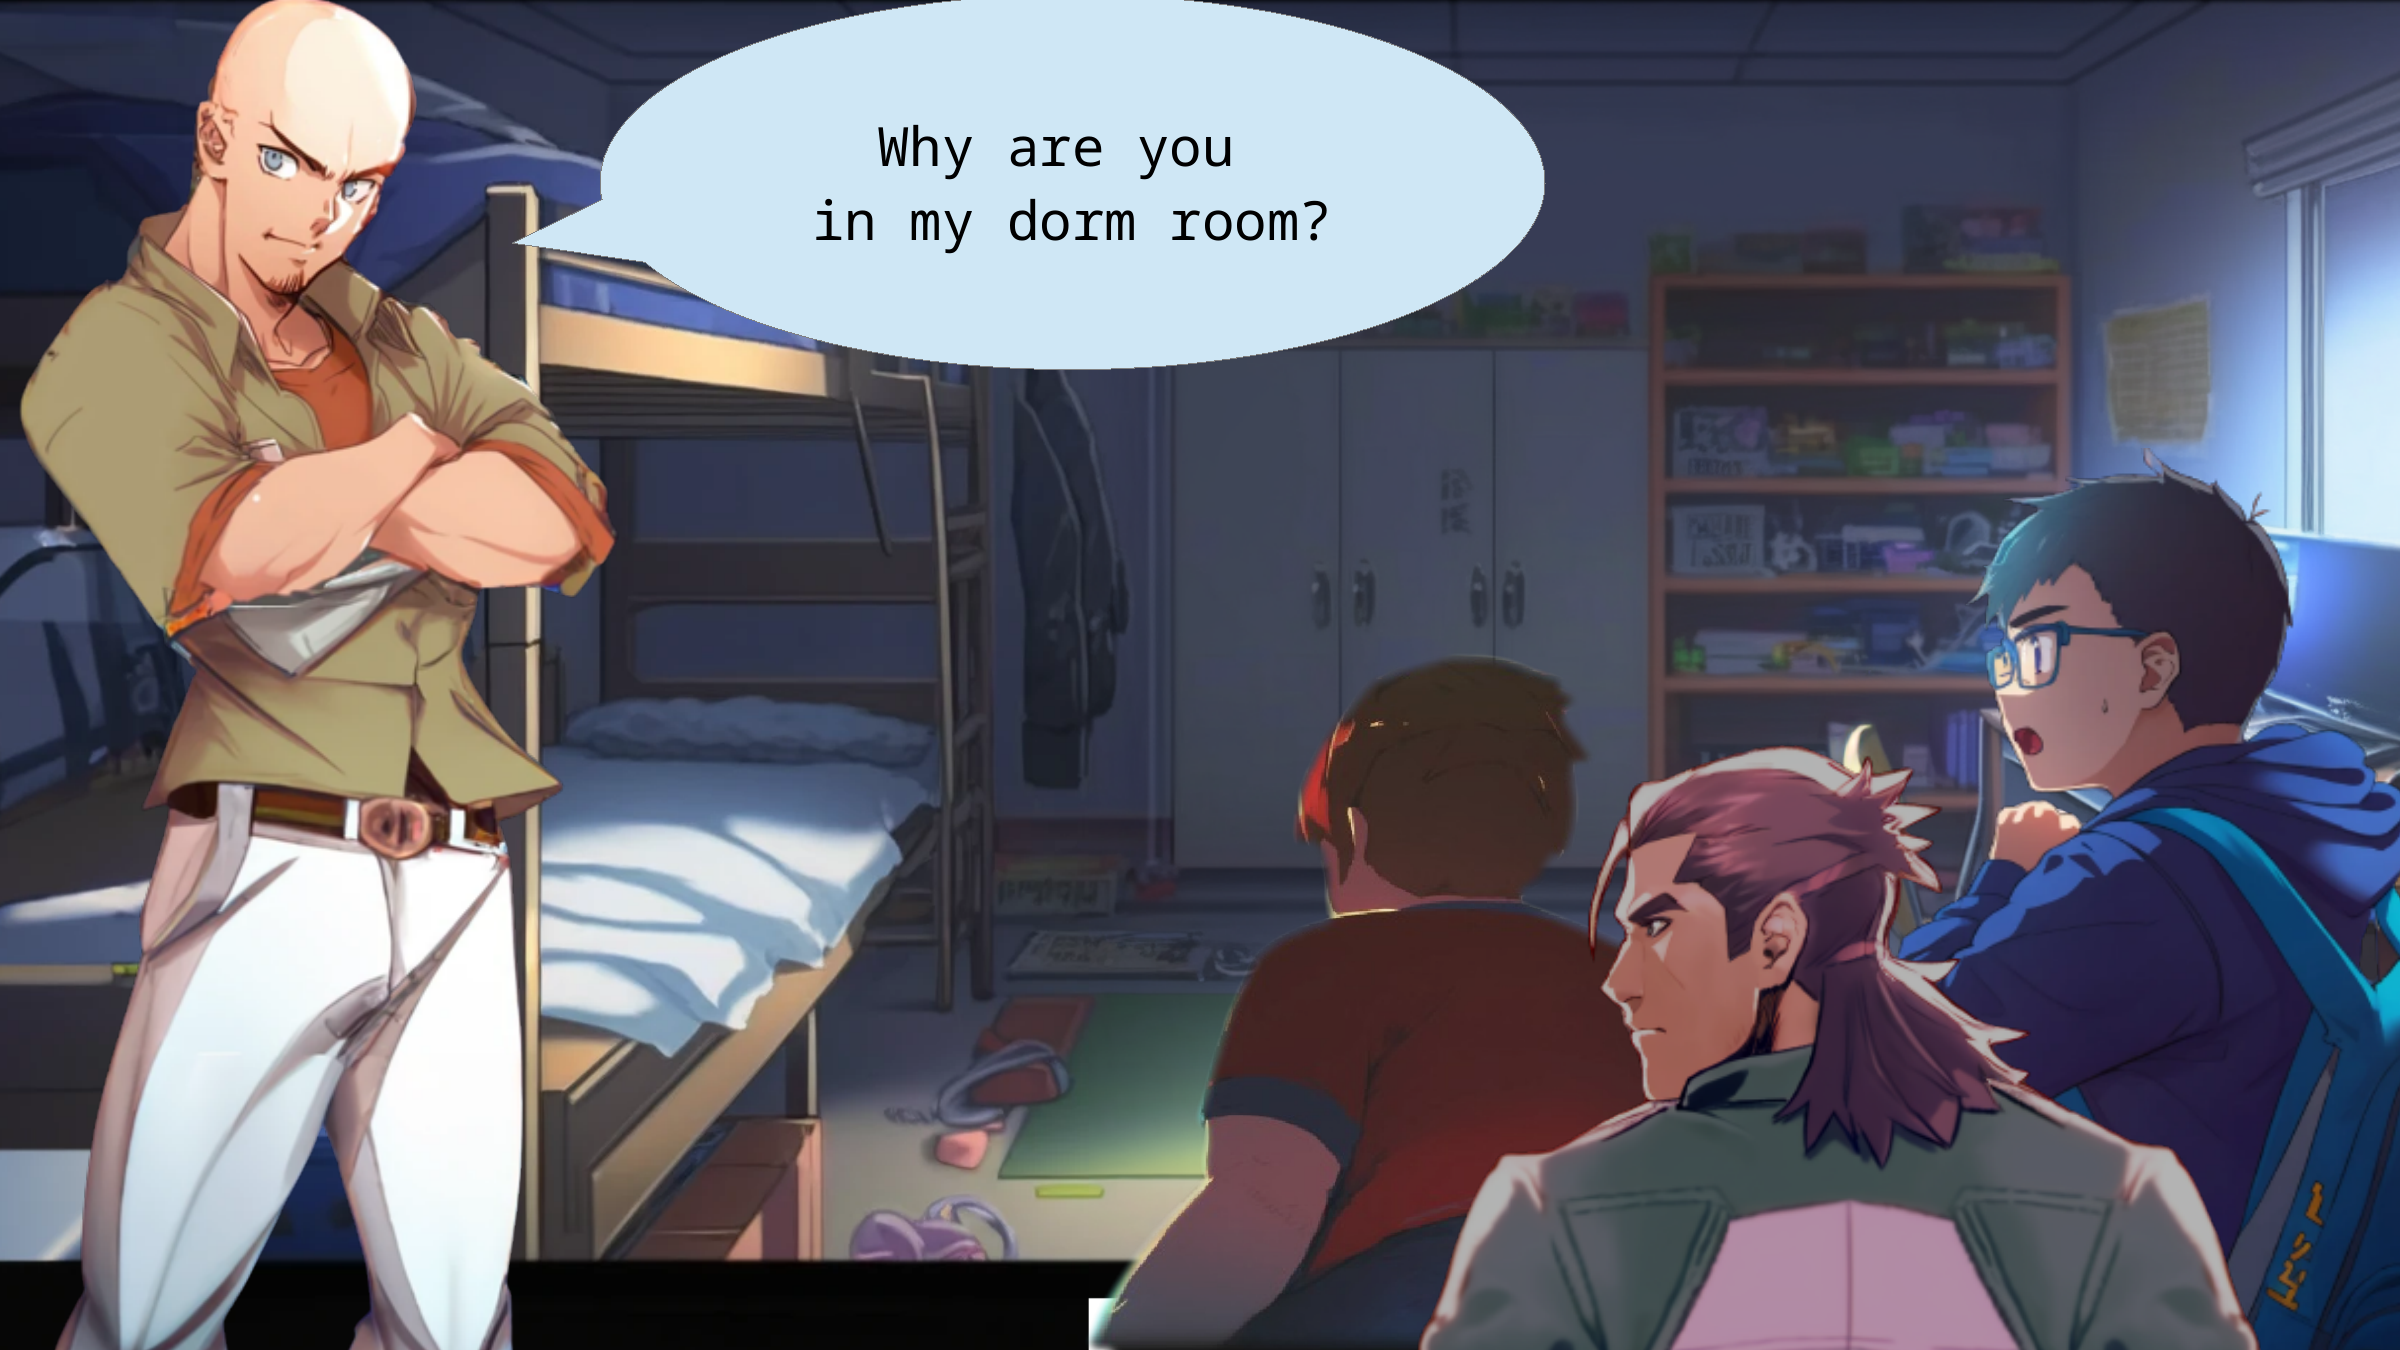

Why are you
in my dorm room?